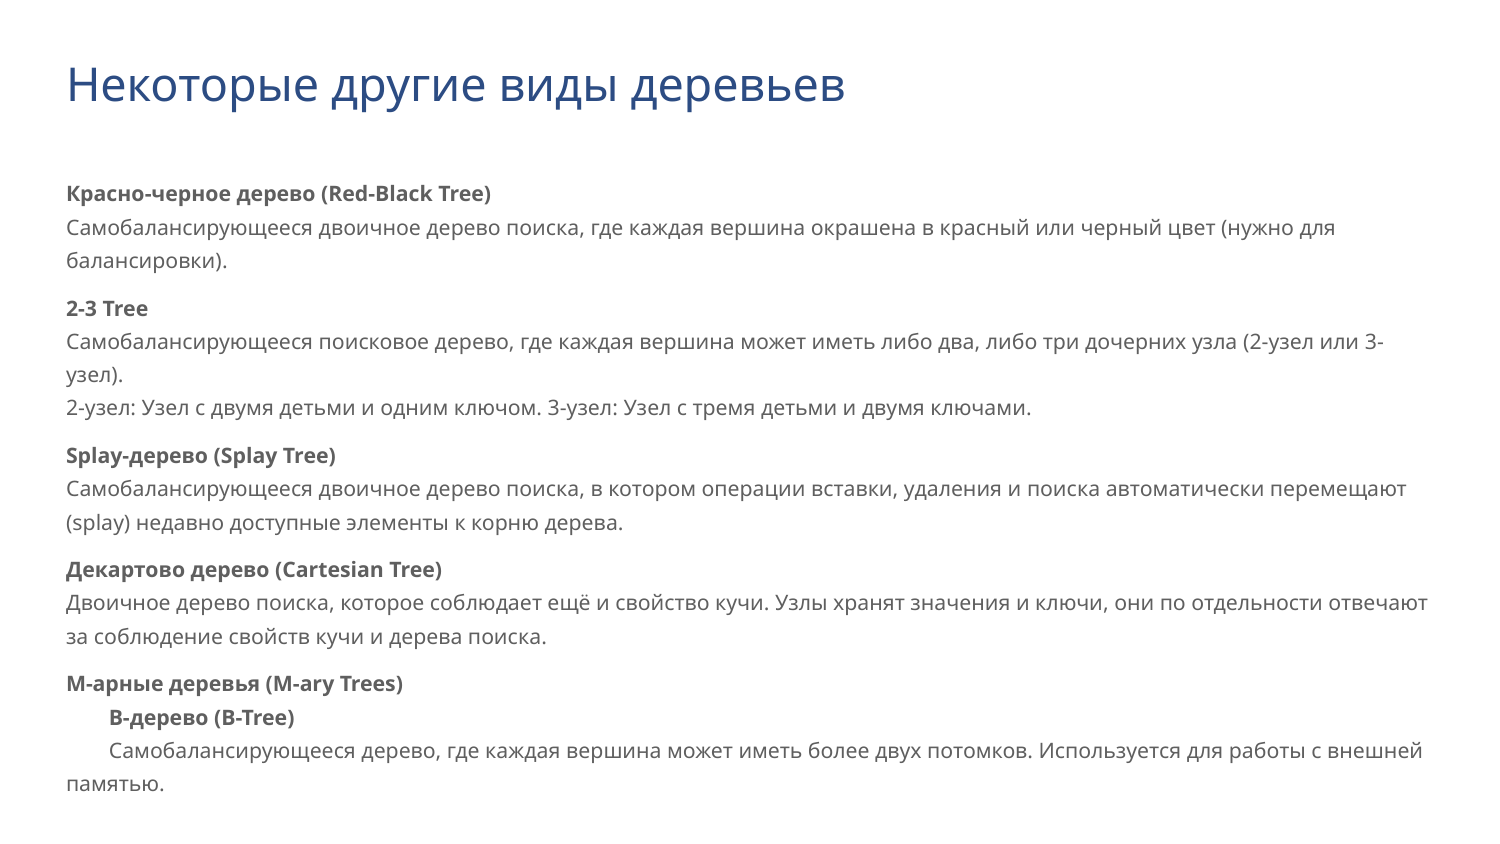

# Некоторые другие виды деревьев
Красно-черное дерево (Red-Black Tree)
Самобалансирующееся двоичное дерево поиска, где каждая вершина окрашена в красный или черный цвет (нужно для балансировки).
2-3 Tree
Самобалансирующееся поисковое дерево, где каждая вершина может иметь либо два, либо три дочерних узла (2-узел или 3-узел).
2-узел: Узел с двумя детьми и одним ключом. 3-узел: Узел с тремя детьми и двумя ключами.
Splay-дерево (Splay Tree)
Самобалансирующееся двоичное дерево поиска, в котором операции вставки, удаления и поиска автоматически перемещают (splay) недавно доступные элементы к корню дерева.
Декартово дерево (Cartesian Tree)
Двоичное дерево поиска, которое соблюдает ещё и свойство кучи. Узлы хранят значения и ключи, они по отдельности отвечают за соблюдение свойств кучи и дерева поиска.
M-арные деревья (M-ary Trees)
	B-дерево (B-Tree)
	Самобалансирующееся дерево, где каждая вершина может иметь более двух потомков. Используется для работы с внешней памятью.